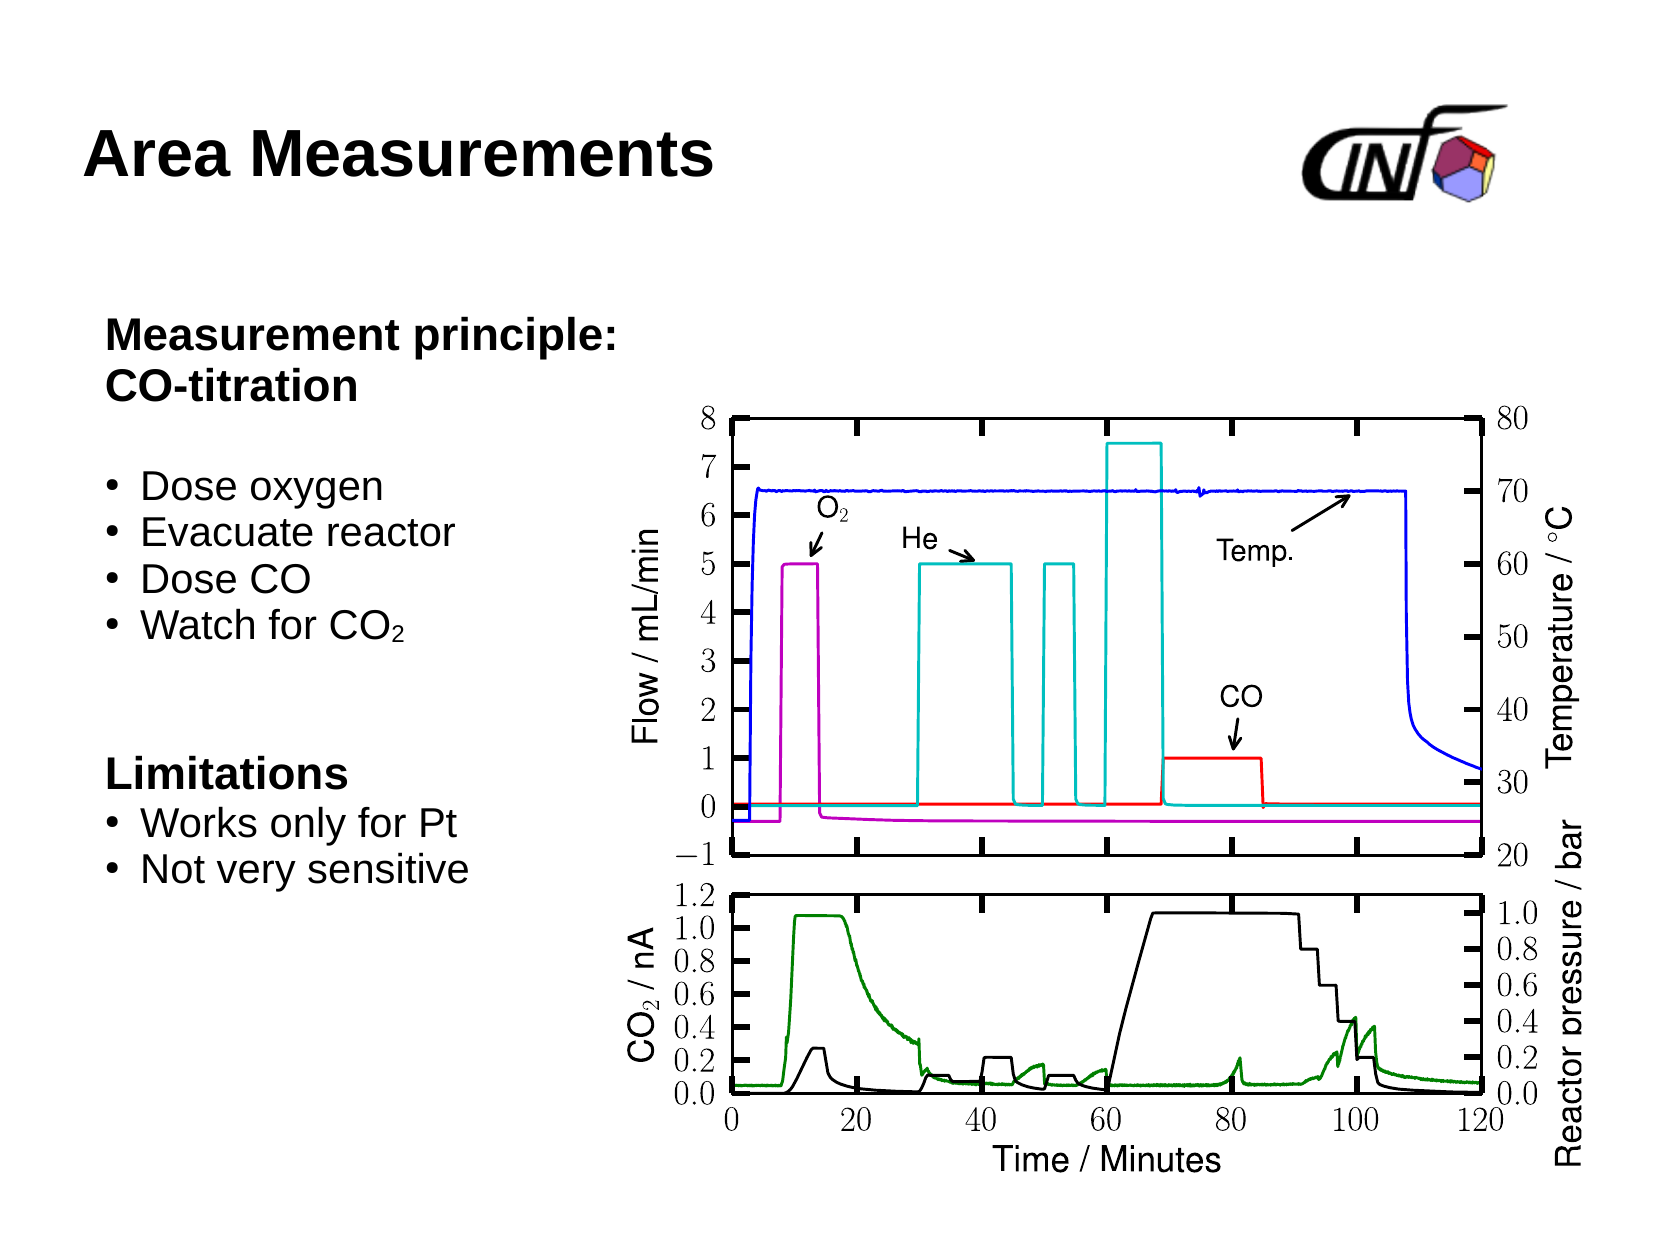

# Area Measurements
Measurement principle:
CO-titration
Dose oxygen
Evacuate reactor
Dose CO
Watch for CO2
Limitations
Works only for Pt
Not very sensitive